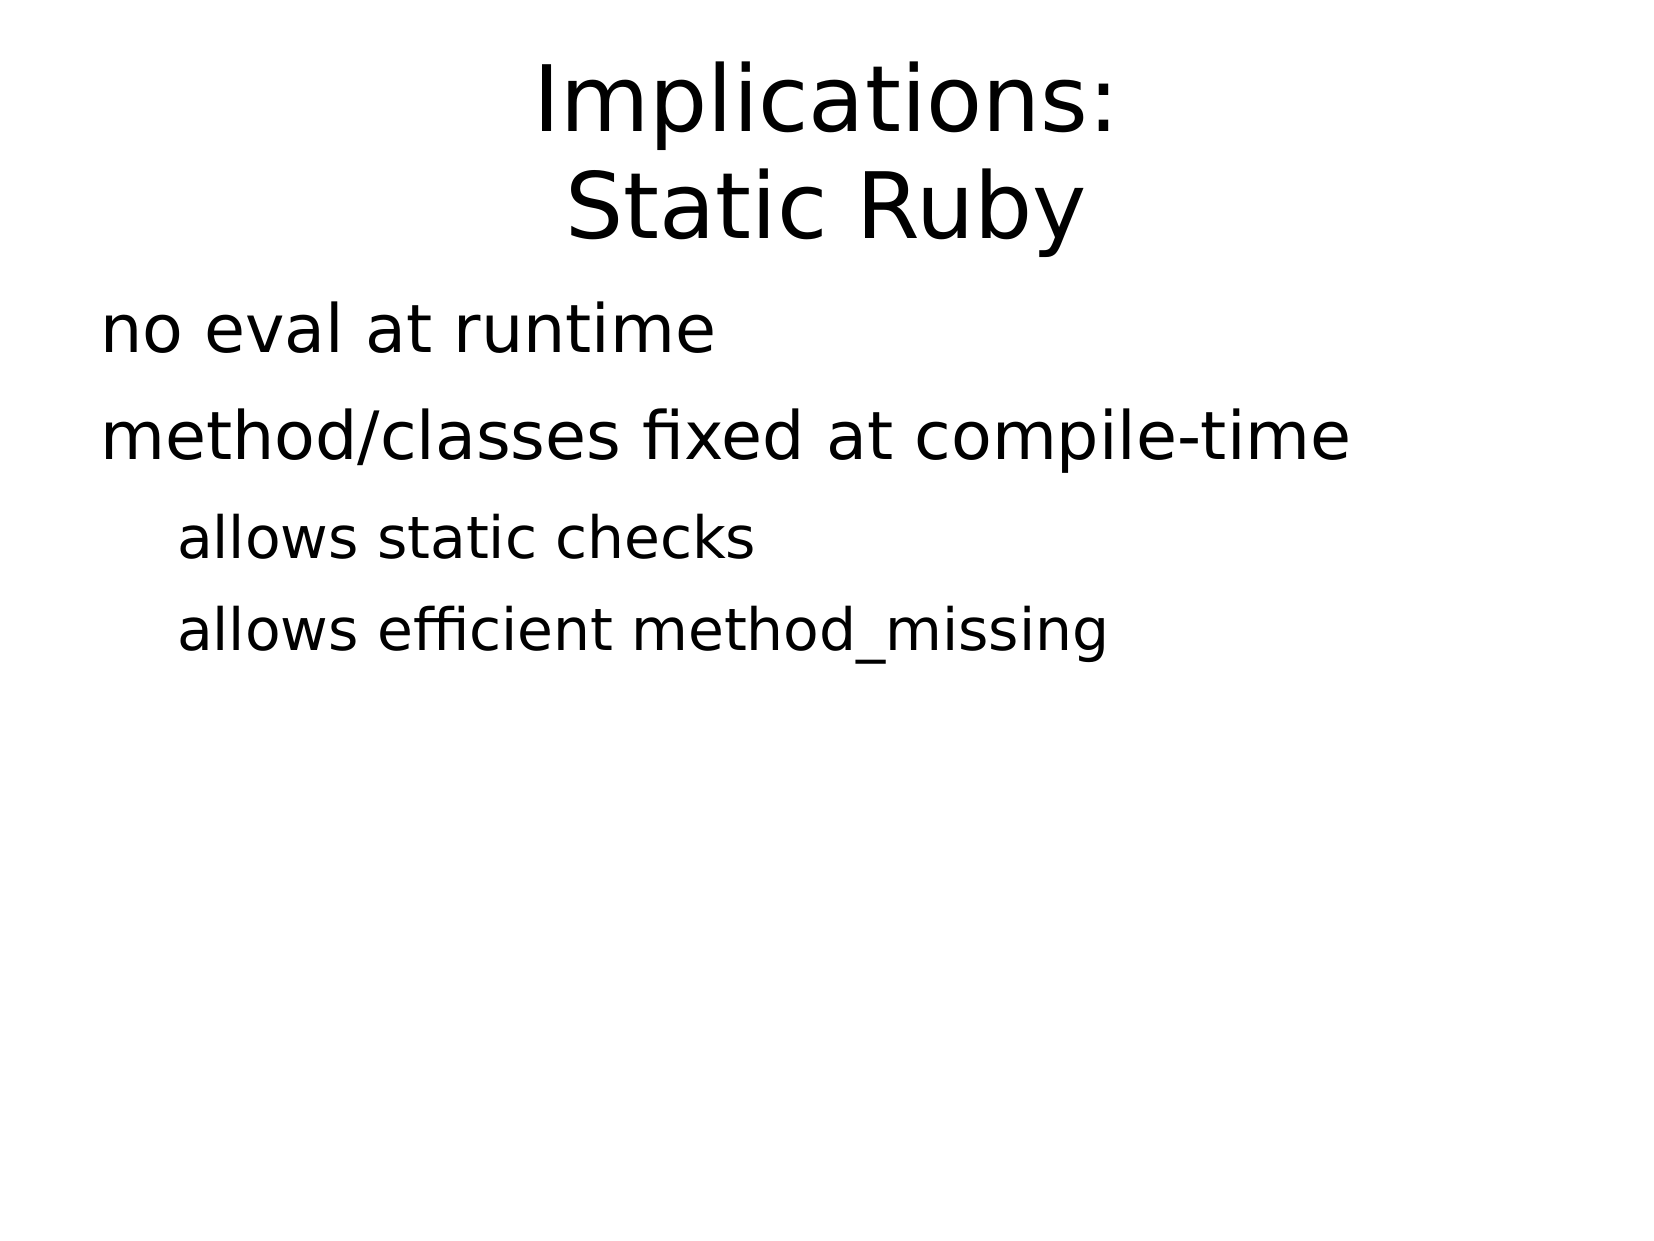

# Implications: Static Ruby
no eval at runtime
method/classes fixed at compile-time
allows static checks
allows efficient method_missing